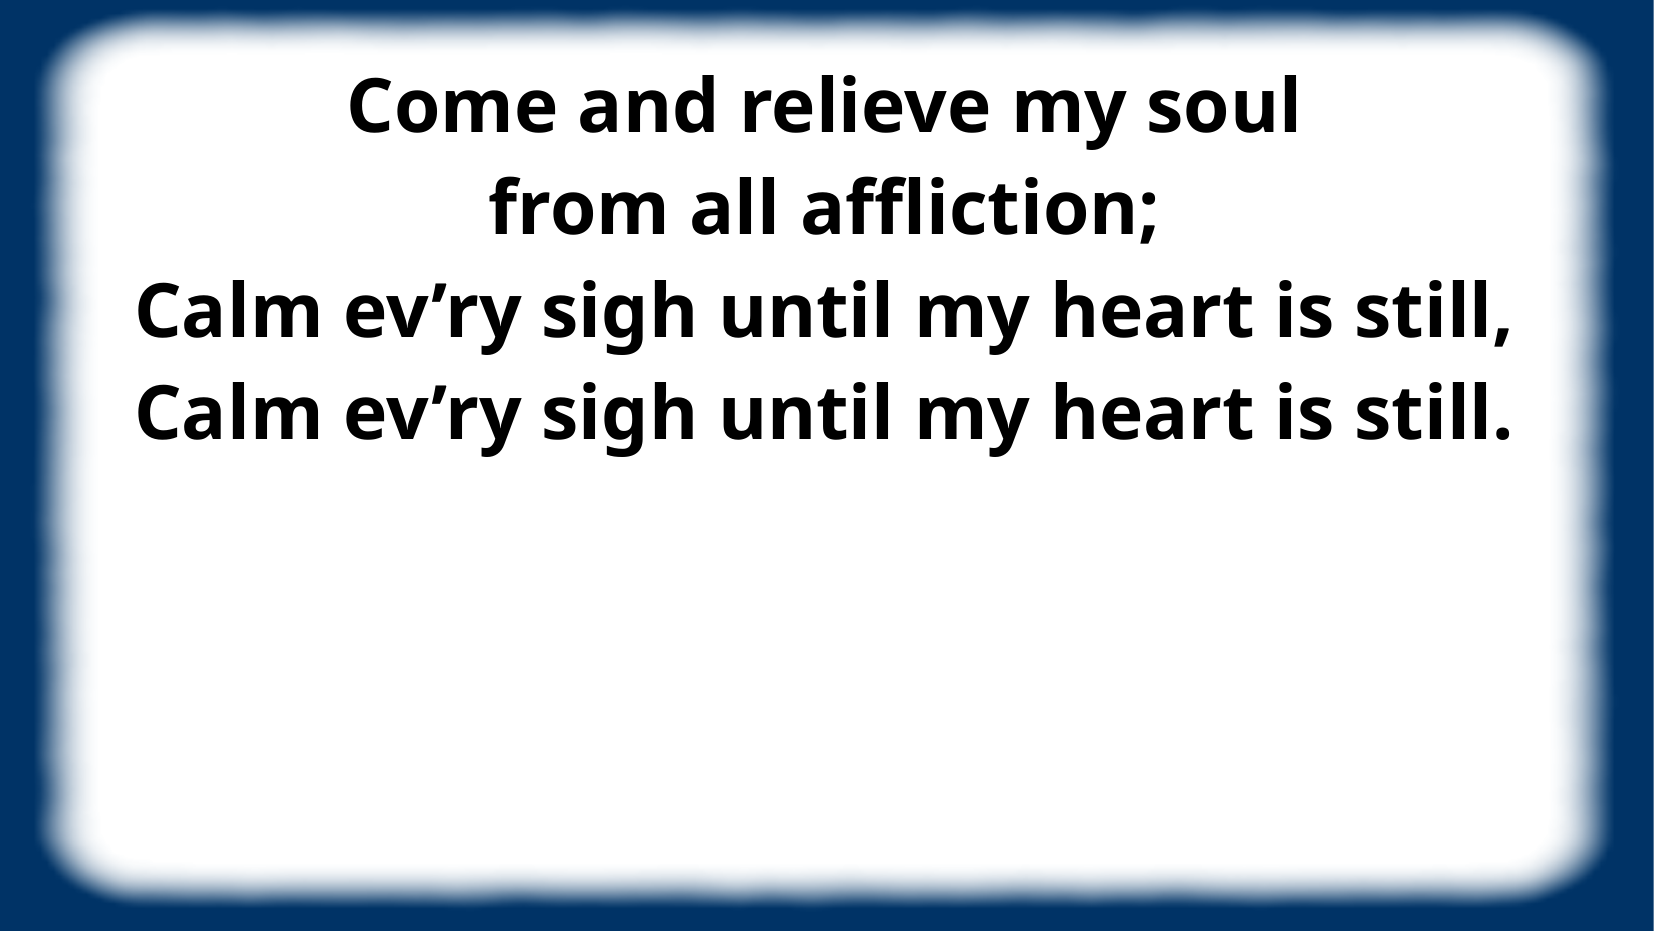

Come and relieve my soul
from all affliction;
Calm ev’ry sigh until my heart is still,
Calm ev’ry sigh until my heart is still.